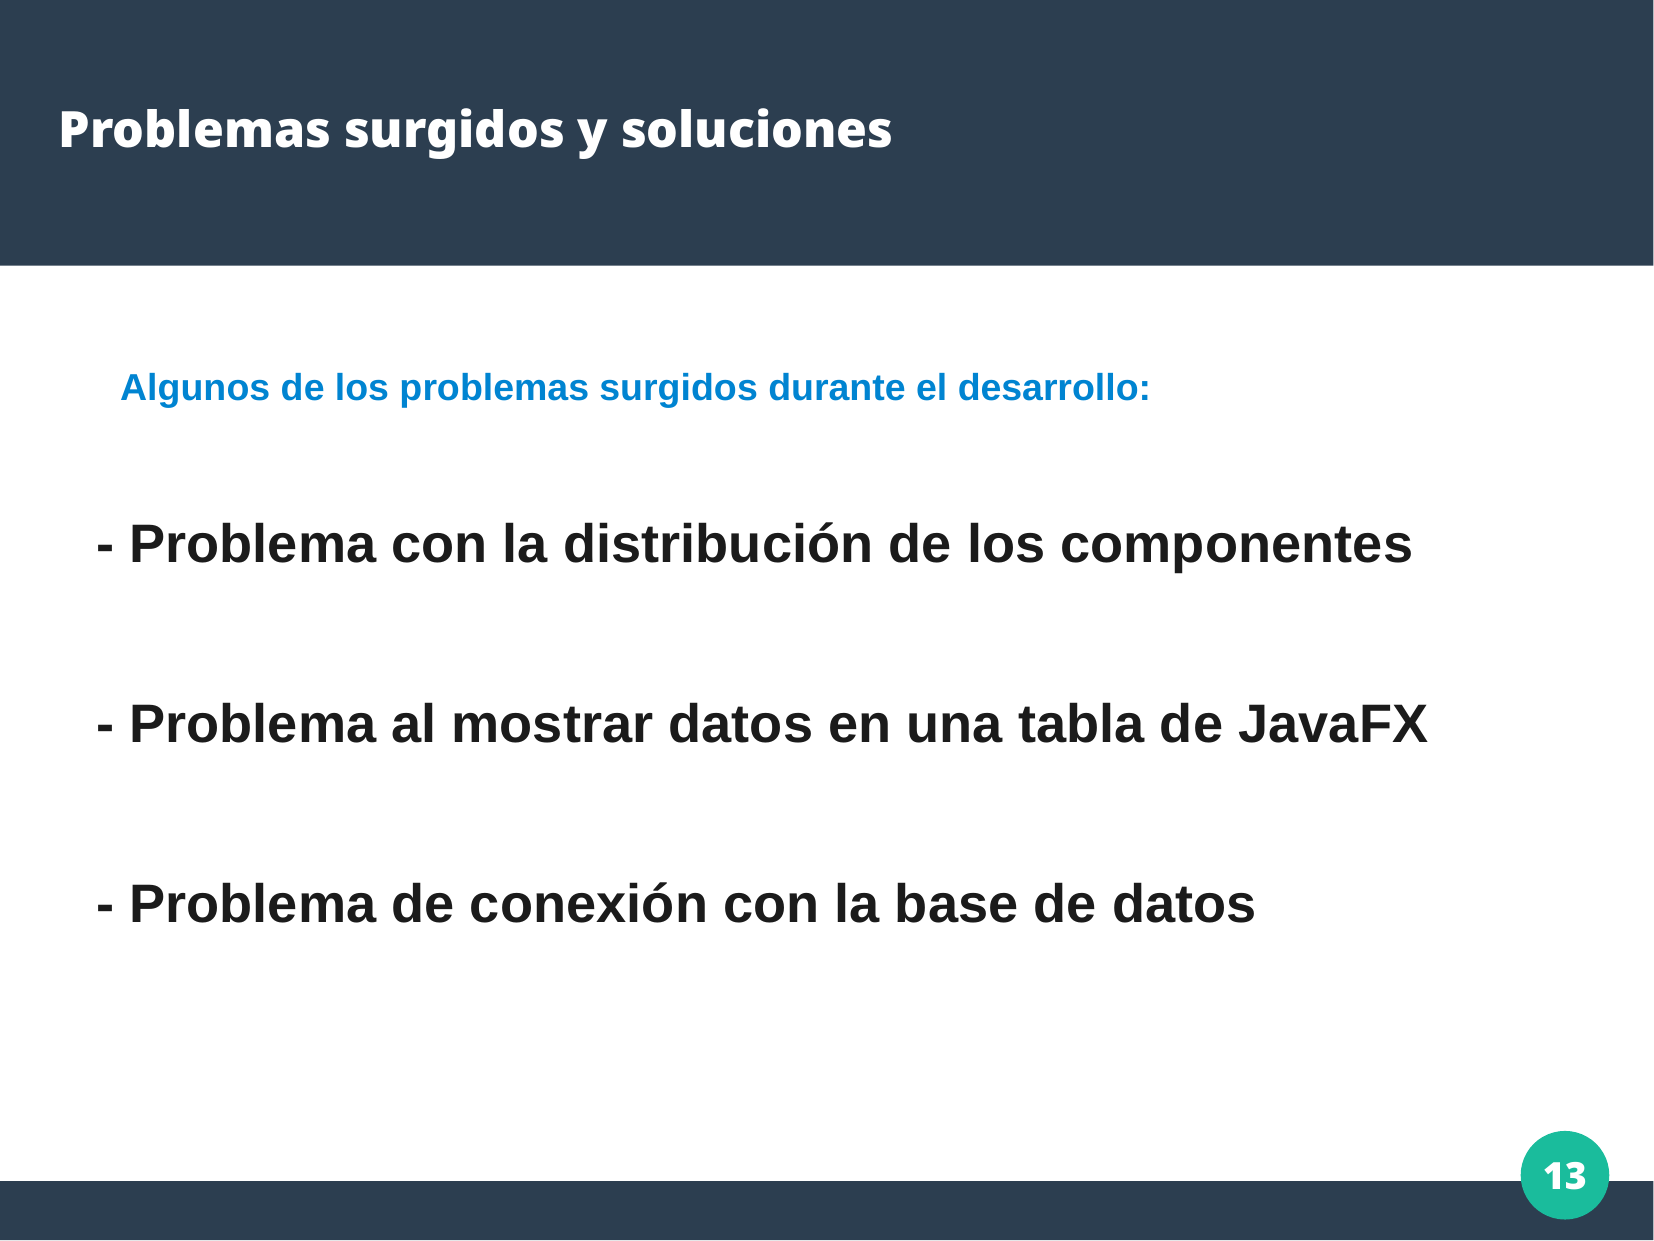

# Problemas surgidos y soluciones
Algunos de los problemas surgidos durante el desarrollo:
- Problema con la distribución de los componentes
- Problema al mostrar datos en una tabla de JavaFX
- Problema de conexión con la base de datos
13